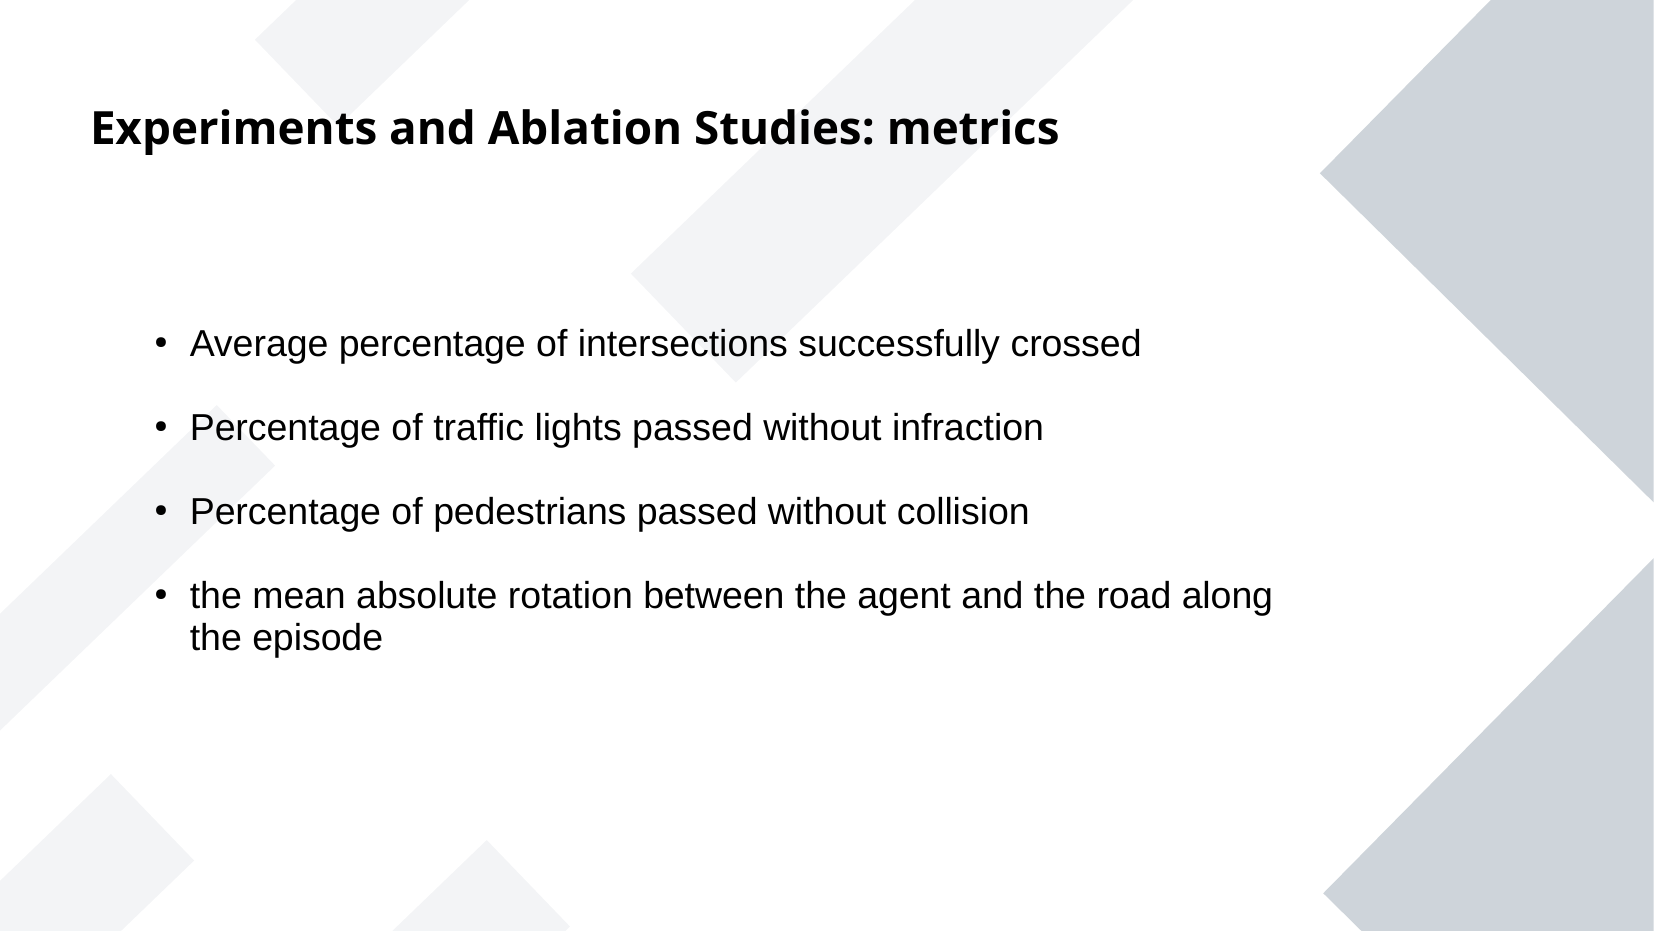

Experiments and Ablation Studies: metrics
Average percentage of intersections successfully crossed
Percentage of traffic lights passed without infraction
Percentage of pedestrians passed without collision
the mean absolute rotation between the agent and the road along
the episode